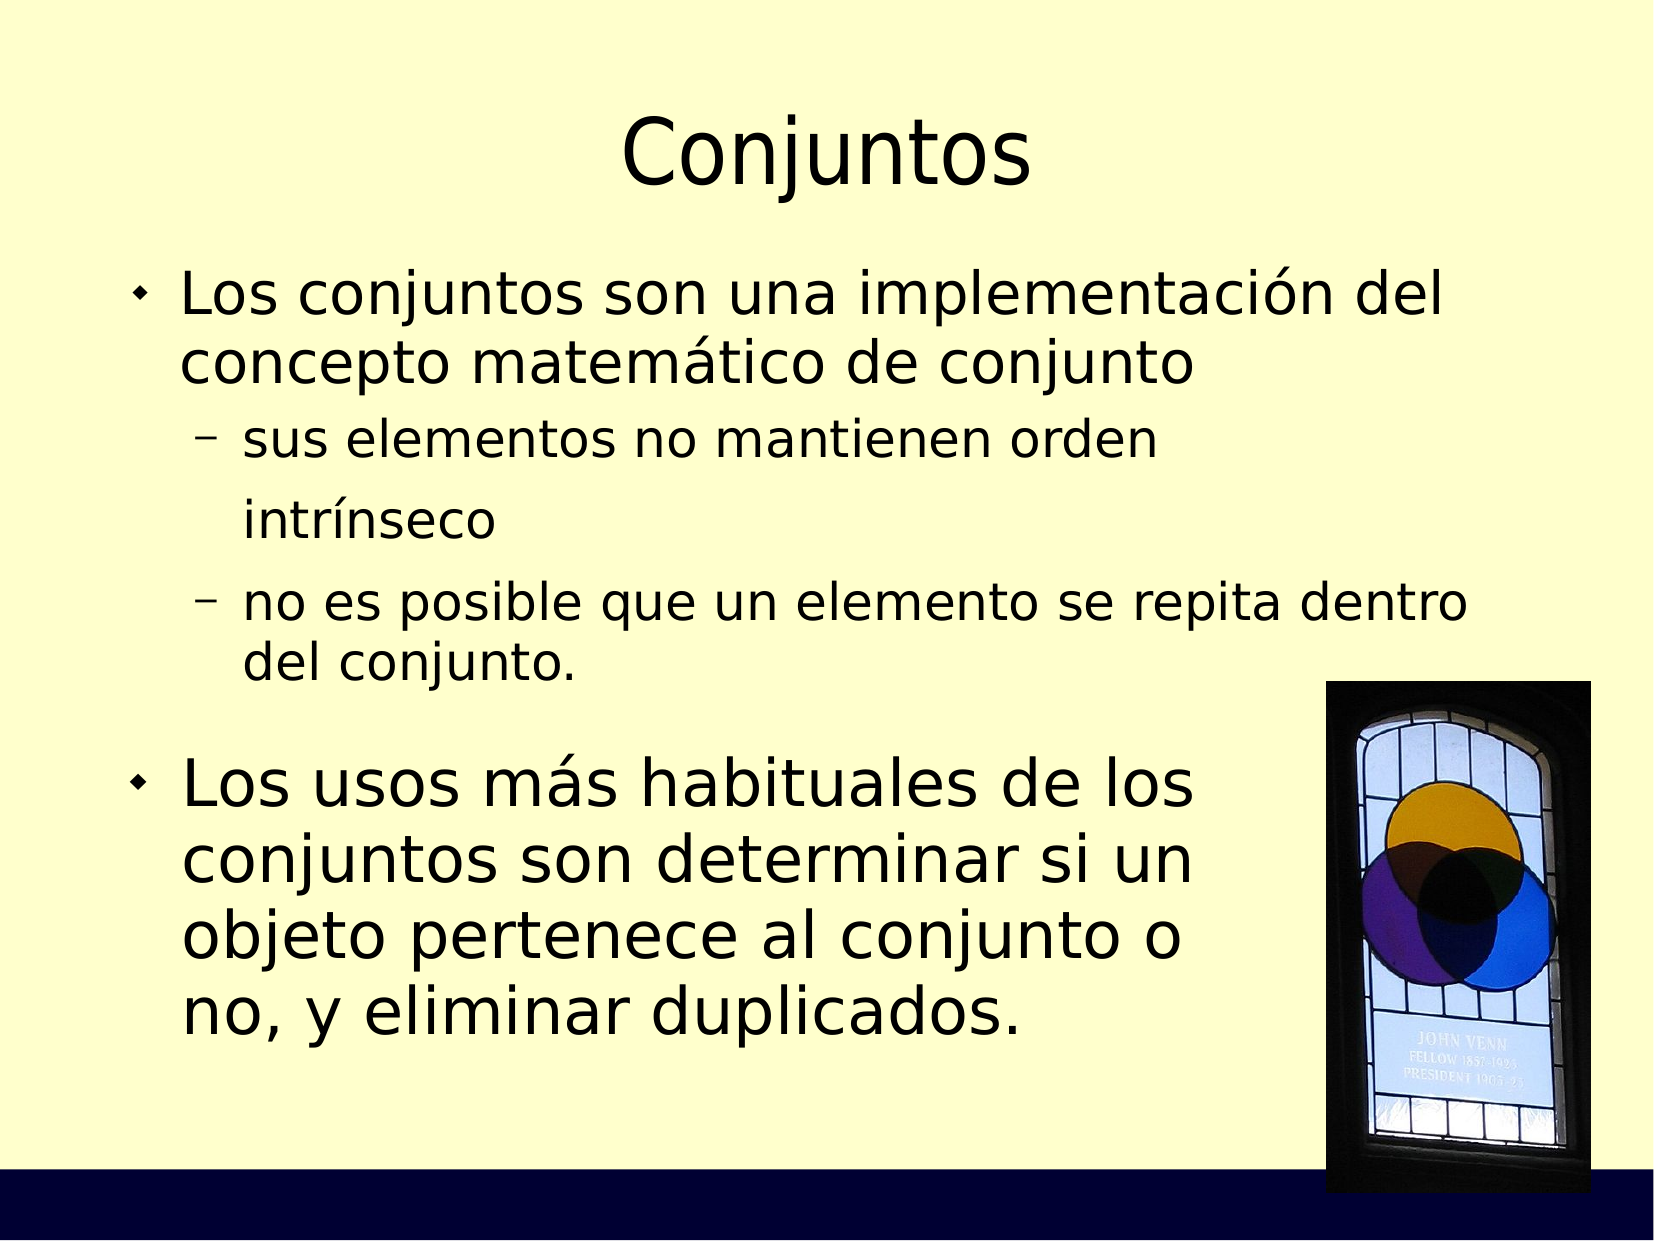

# Conjuntos
Los conjuntos son una implementación del concepto matemático de conjunto
sus elementos no mantienen orden
intrínseco
no es posible que un elemento se repita dentro del conjunto.
Los usos más habituales de los conjuntos son determinar si un objeto pertenece al conjunto o no, y eliminar duplicados.